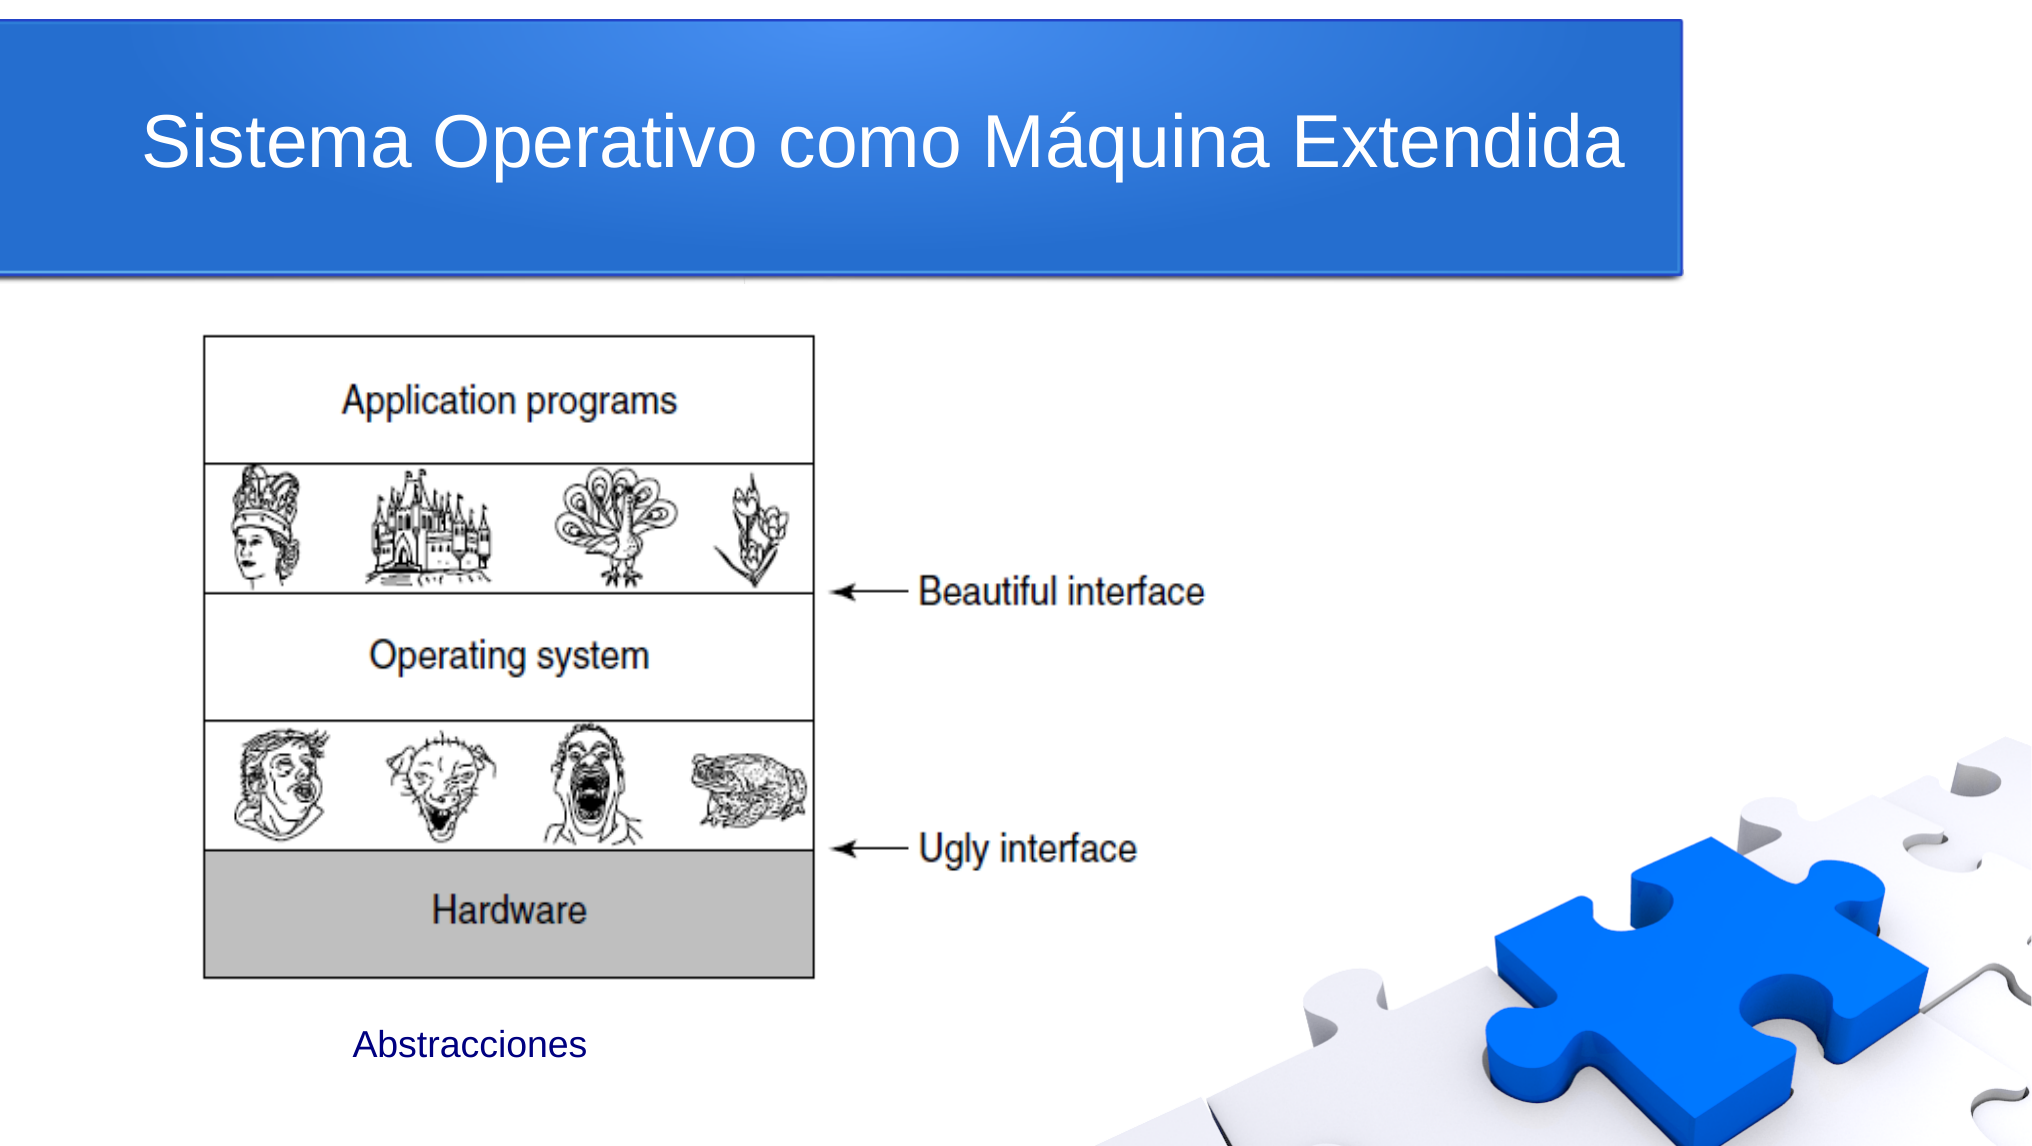

# Sistema Operativo como Máquina Extendida
Abstracciones